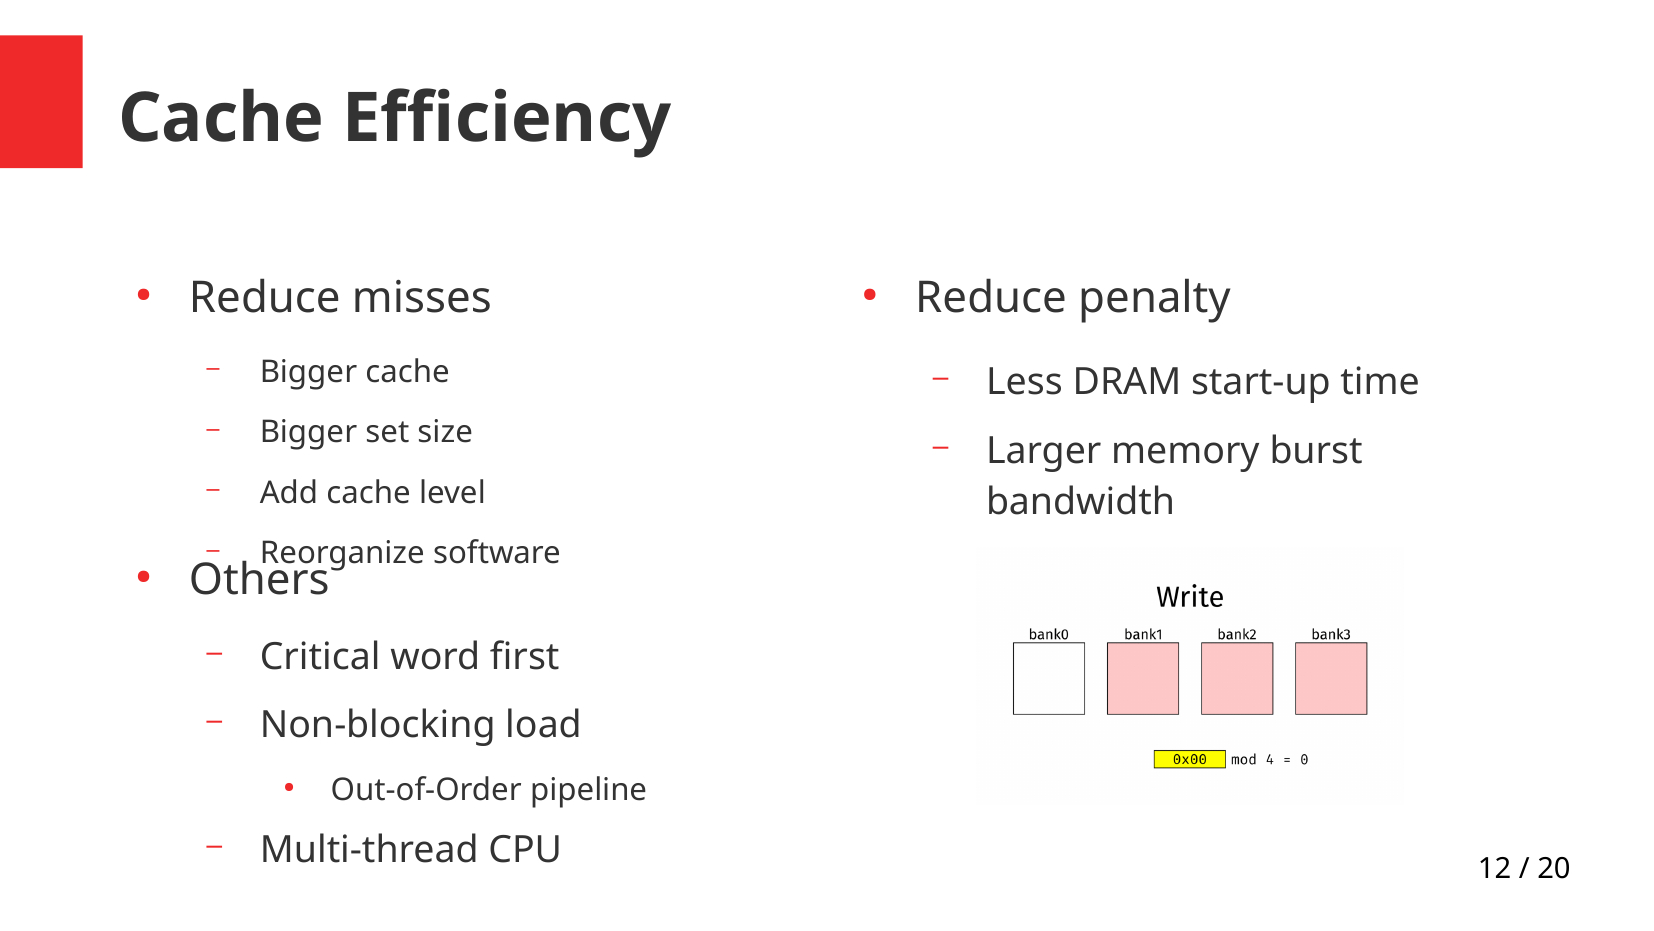

Cache Efficiency
# Reduce misses
Bigger cache
Bigger set size
Add cache level
Reorganize software
Reduce penalty
Less DRAM start-up time
Larger memory burst bandwidth
Others
Critical word first
Non-blocking load
Out-of-Order pipeline
Multi-thread CPU
12